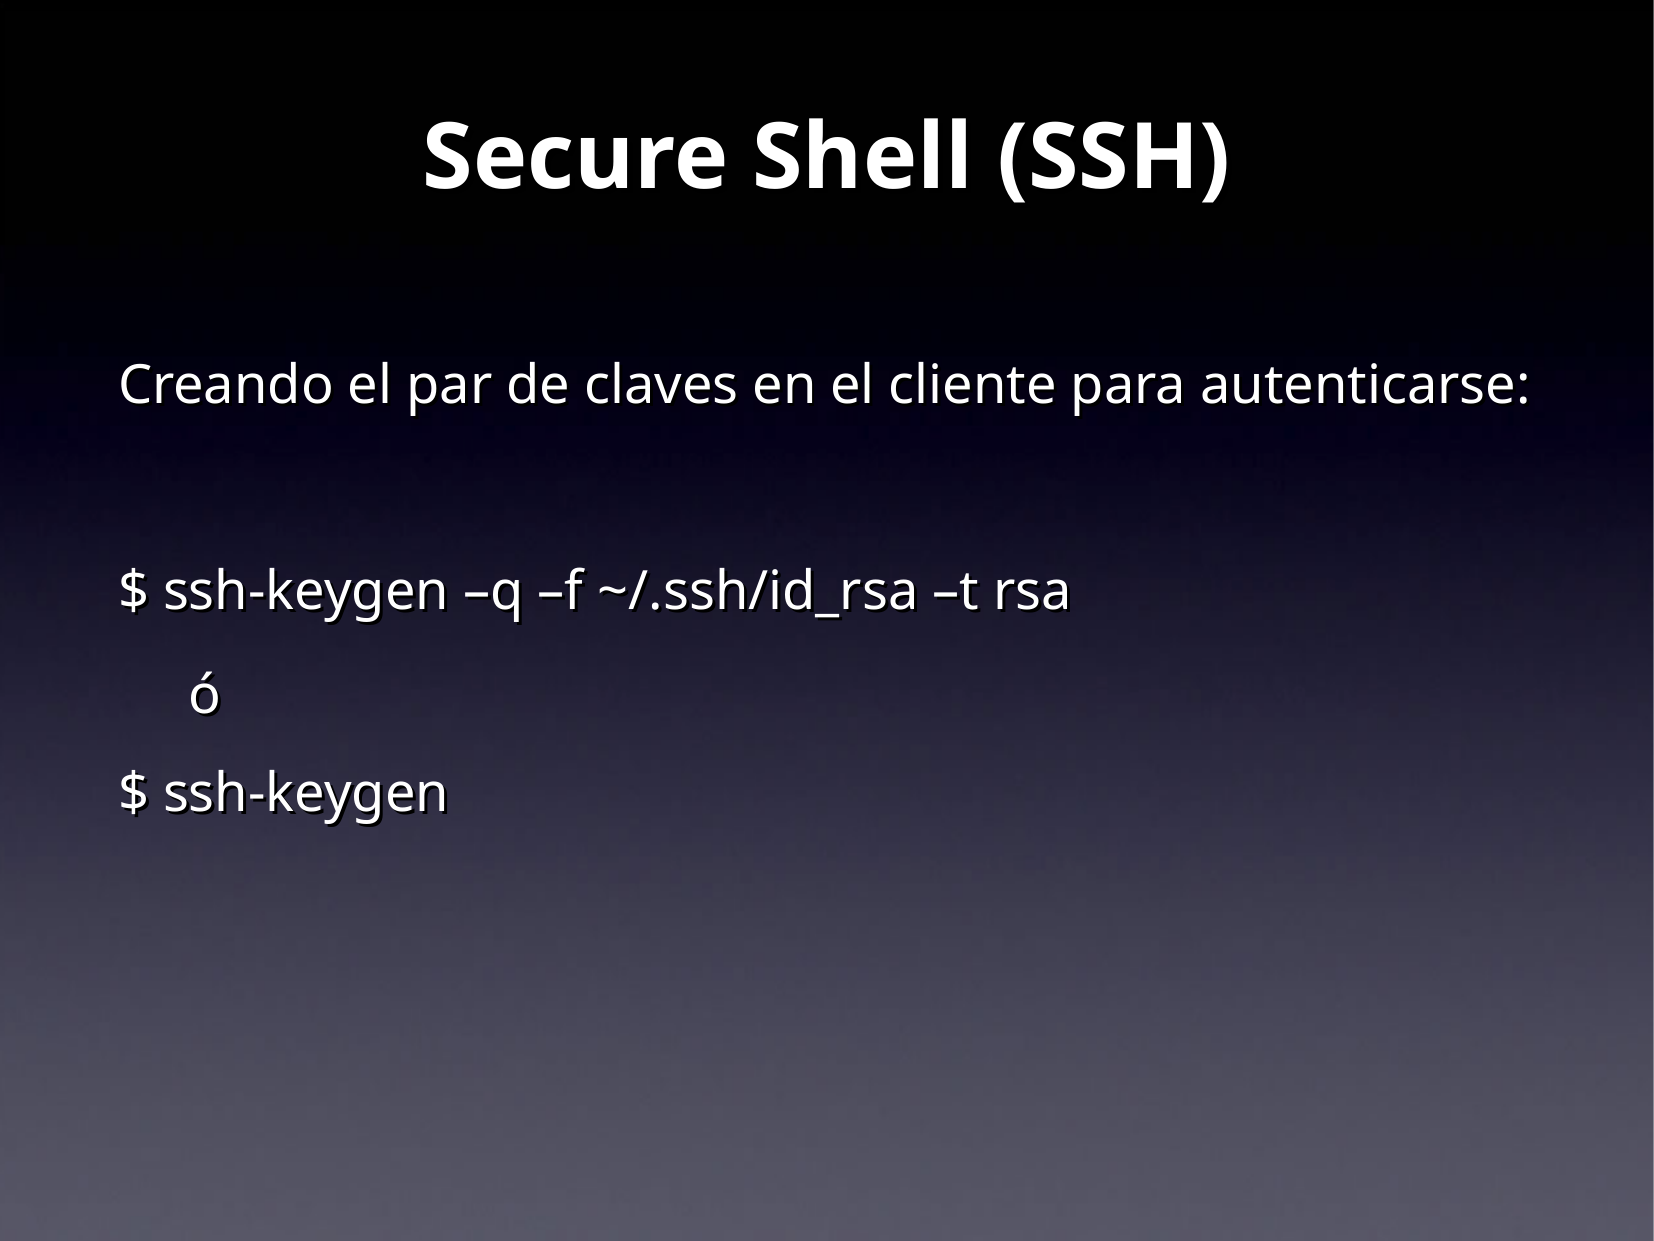

# Secure Shell (SSH)
Creando el par de claves en el cliente para autenticarse:
$ ssh-keygen –q –f ~/.ssh/id_rsa –t rsa
ó
$ ssh-keygen